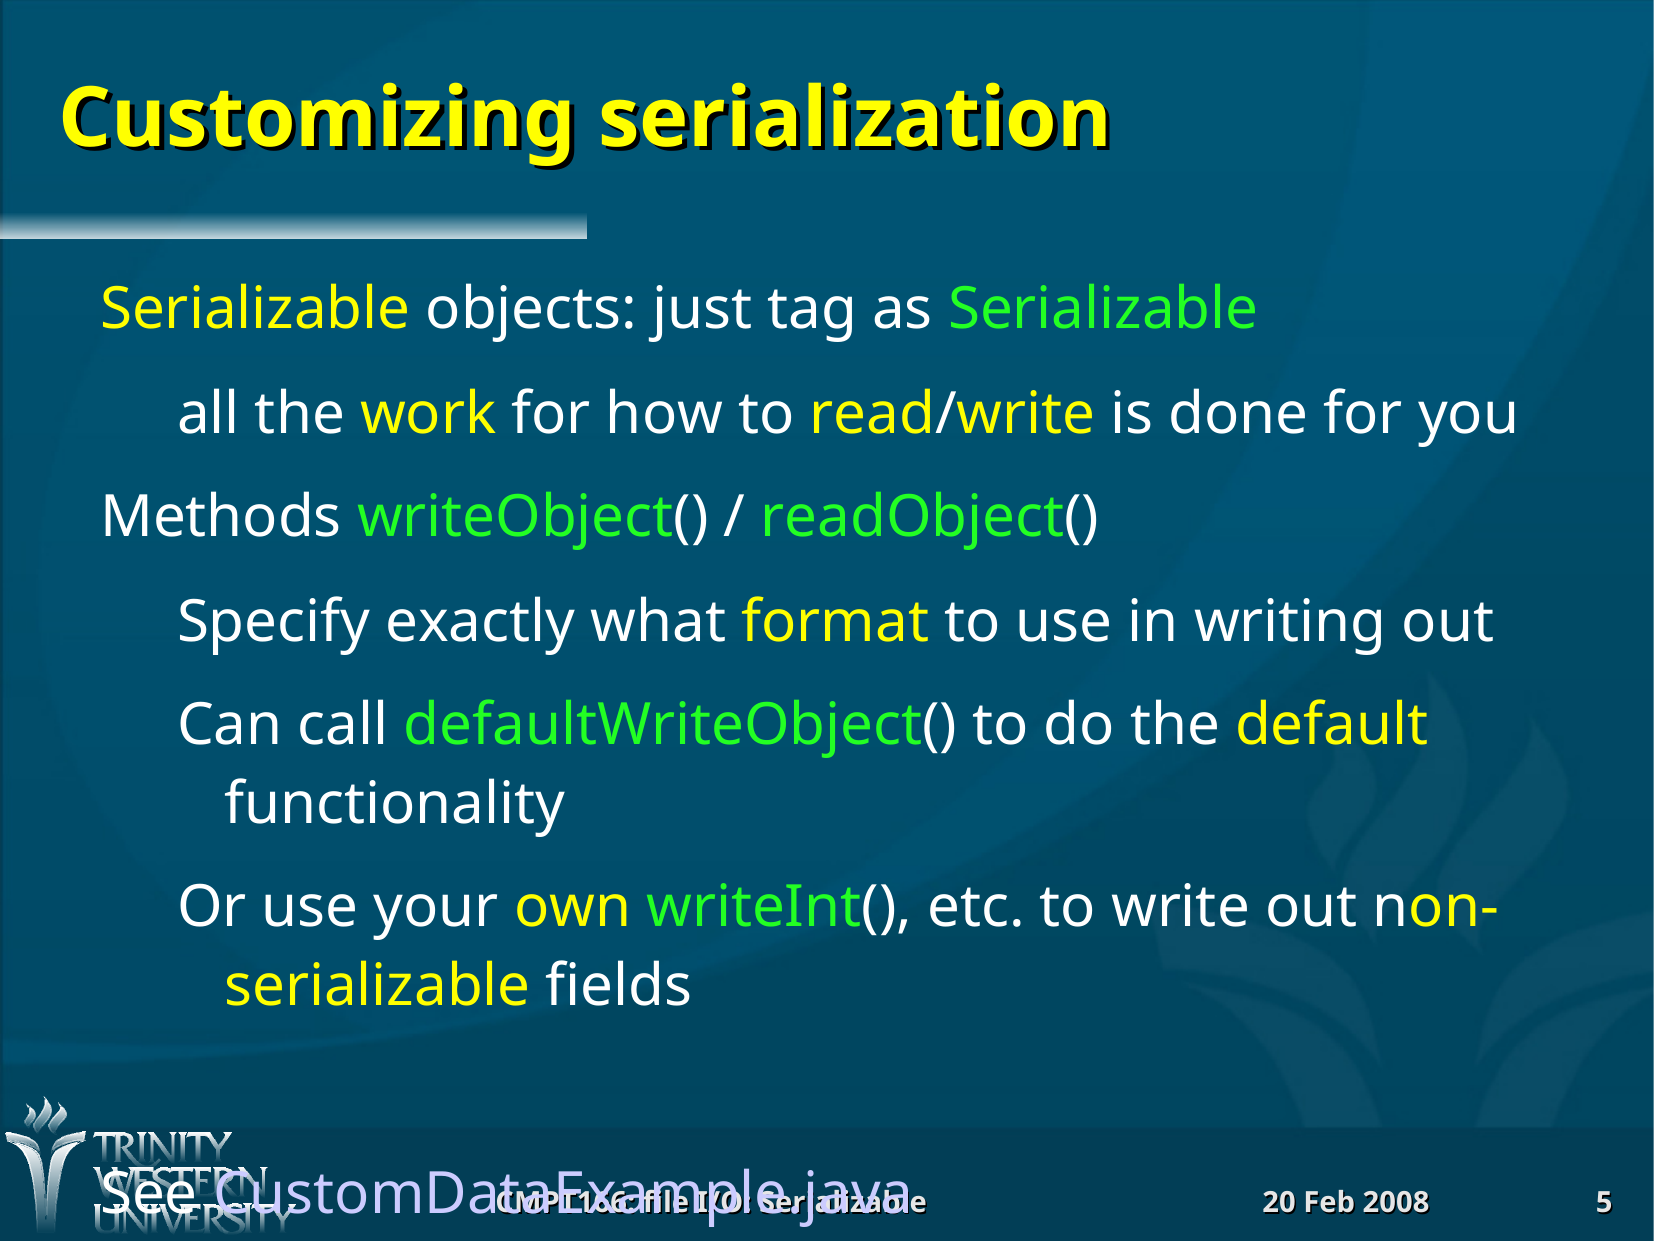

# Customizing serialization
Serializable objects: just tag as Serializable
all the work for how to read/write is done for you
Methods writeObject() / readObject()
Specify exactly what format to use in writing out
Can call defaultWriteObject() to do the default functionality
Or use your own writeInt(), etc. to write out non-serializable fields
See CustomDataExample.java
CMPT166: file I/O: Serializable
20 Feb 2008
5